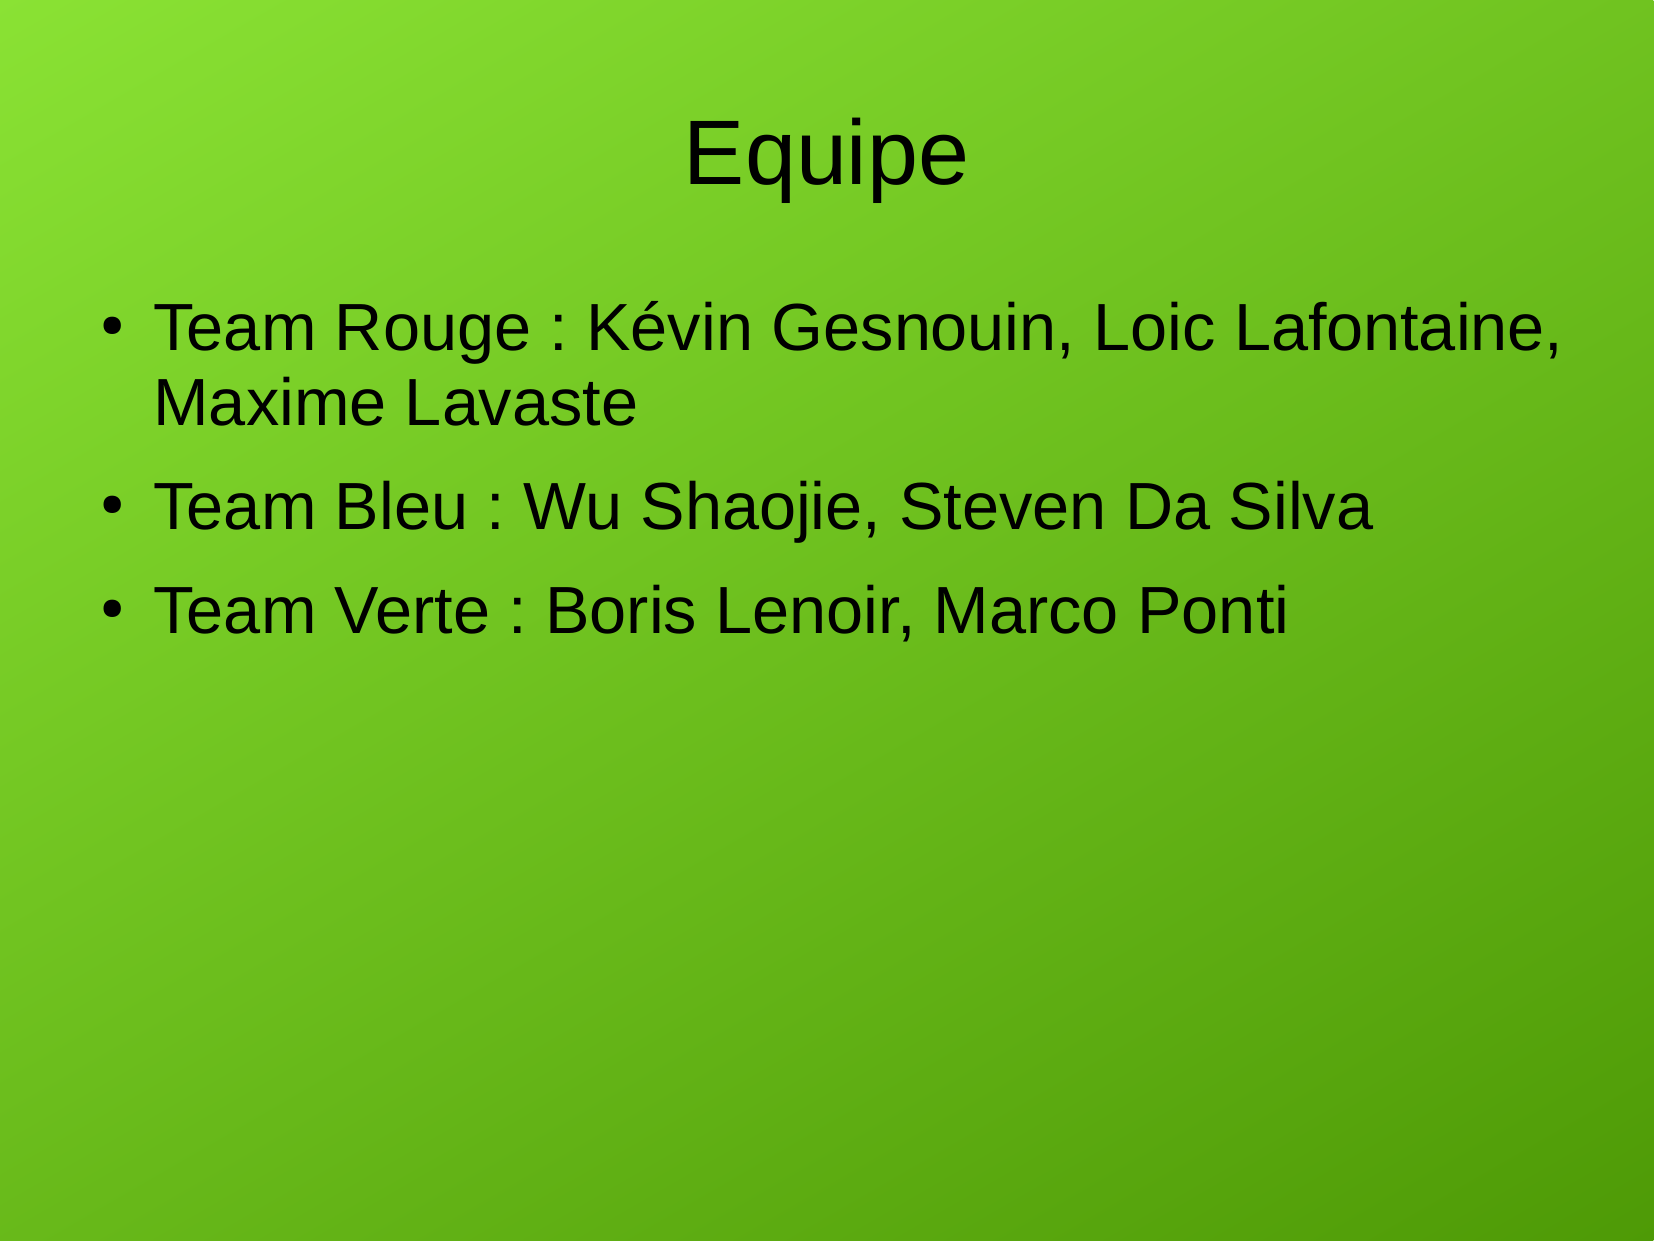

# Equipe
Team Rouge : Kévin Gesnouin, Loic Lafontaine, Maxime Lavaste
Team Bleu : Wu Shaojie, Steven Da Silva
Team Verte : Boris Lenoir, Marco Ponti